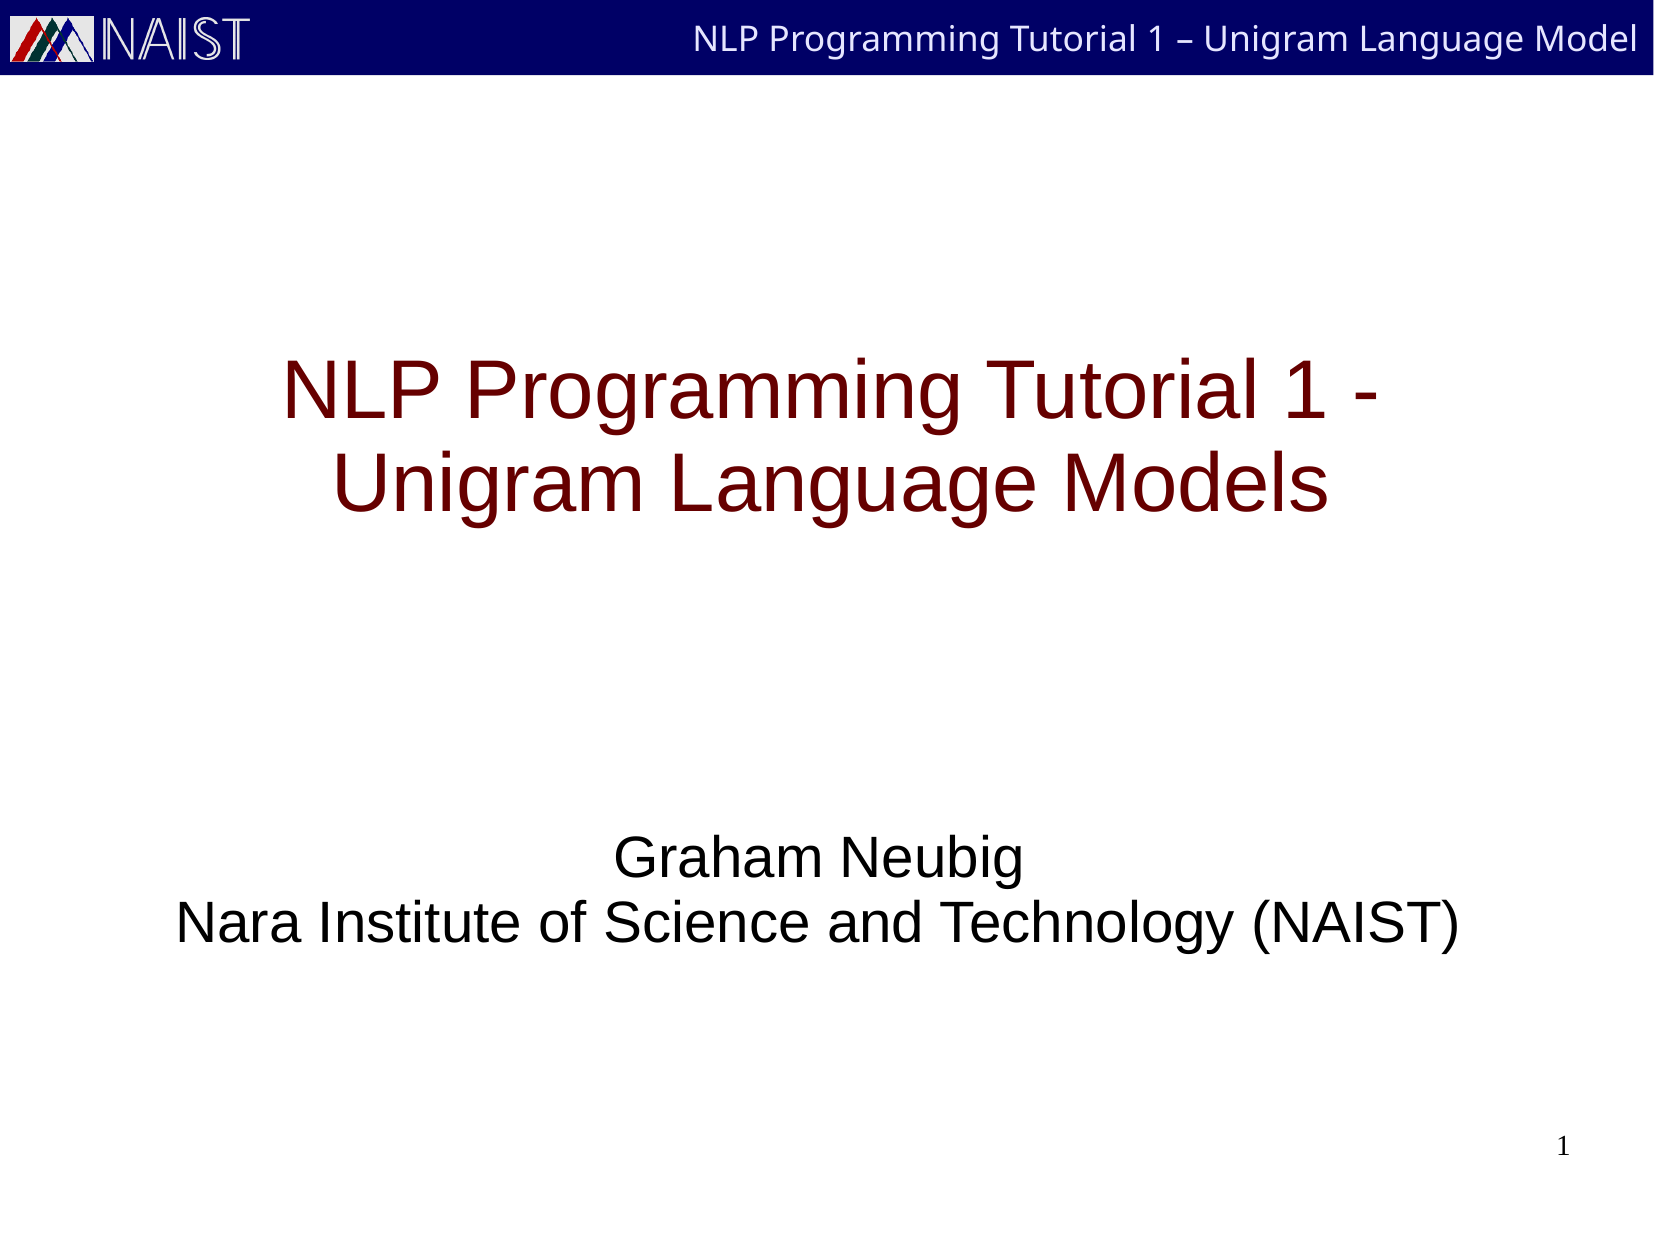

# NLP Programming Tutorial 1 - Unigram Language Models
Graham Neubig
Nara Institute of Science and Technology (NAIST)
1